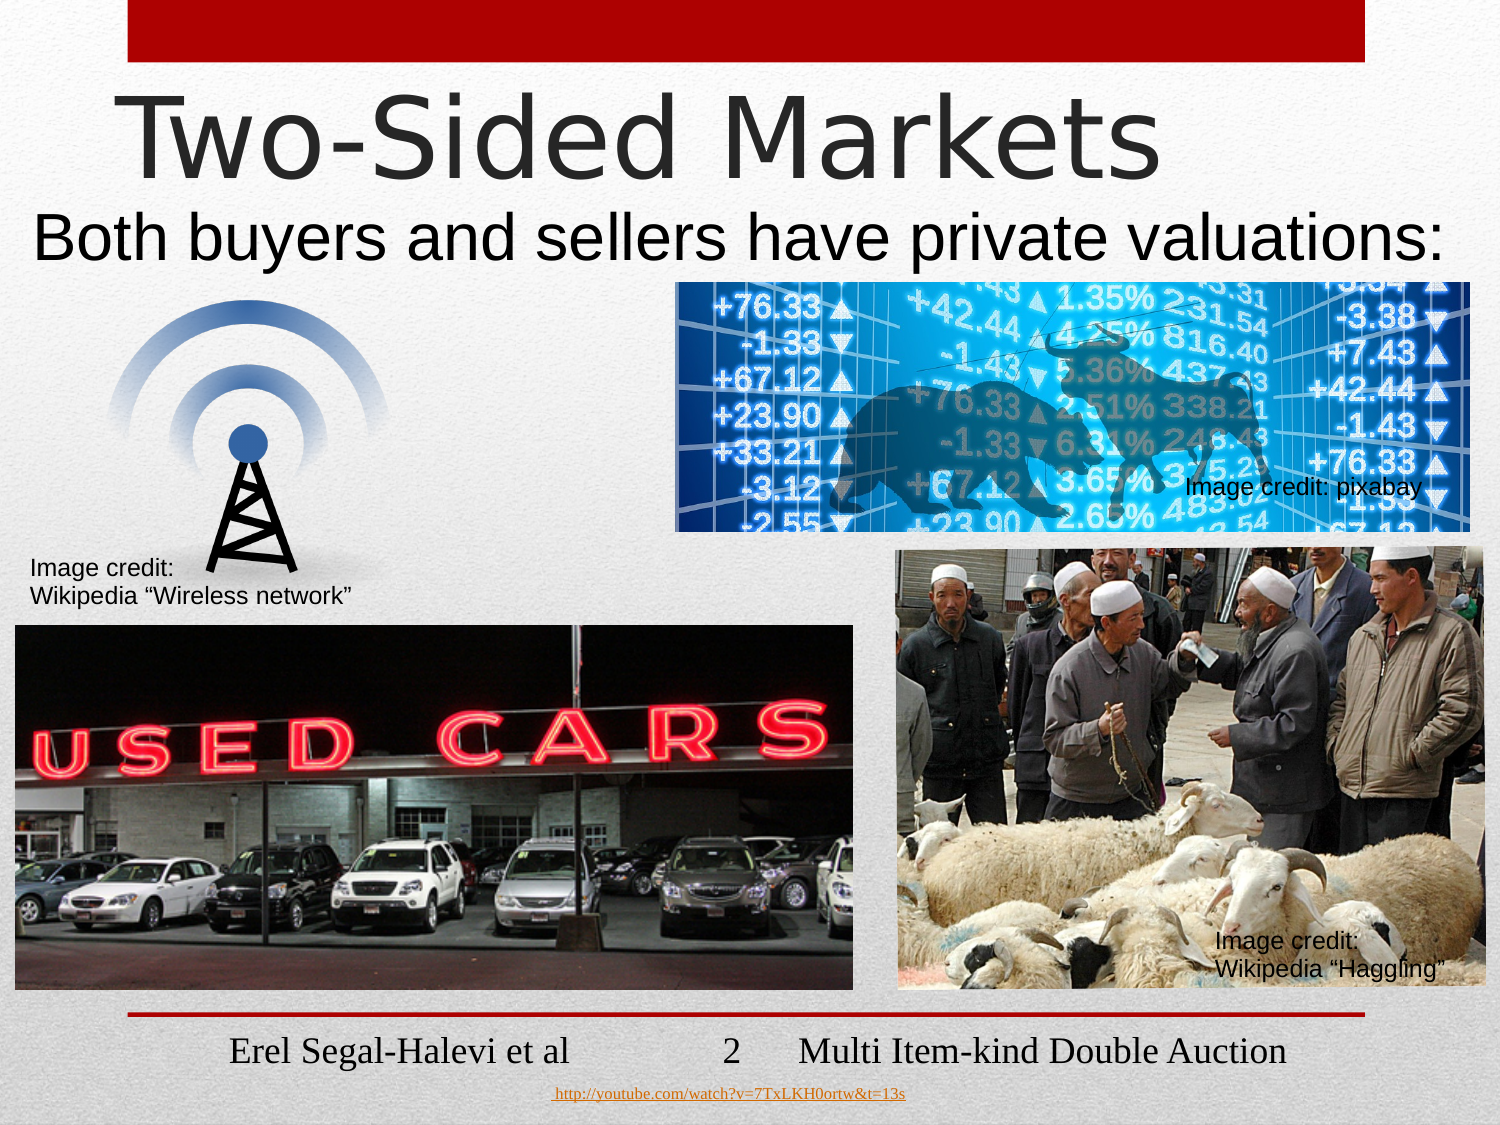

# Two-Sided Markets
Both buyers and sellers have private valuations:
Image credit: pixabay
Image credit:
Wikipedia “Wireless network”
Image credit: Wikipedia “Haggling”
 http://youtube.com/watch?v=7TxLKH0ortw&t=13s